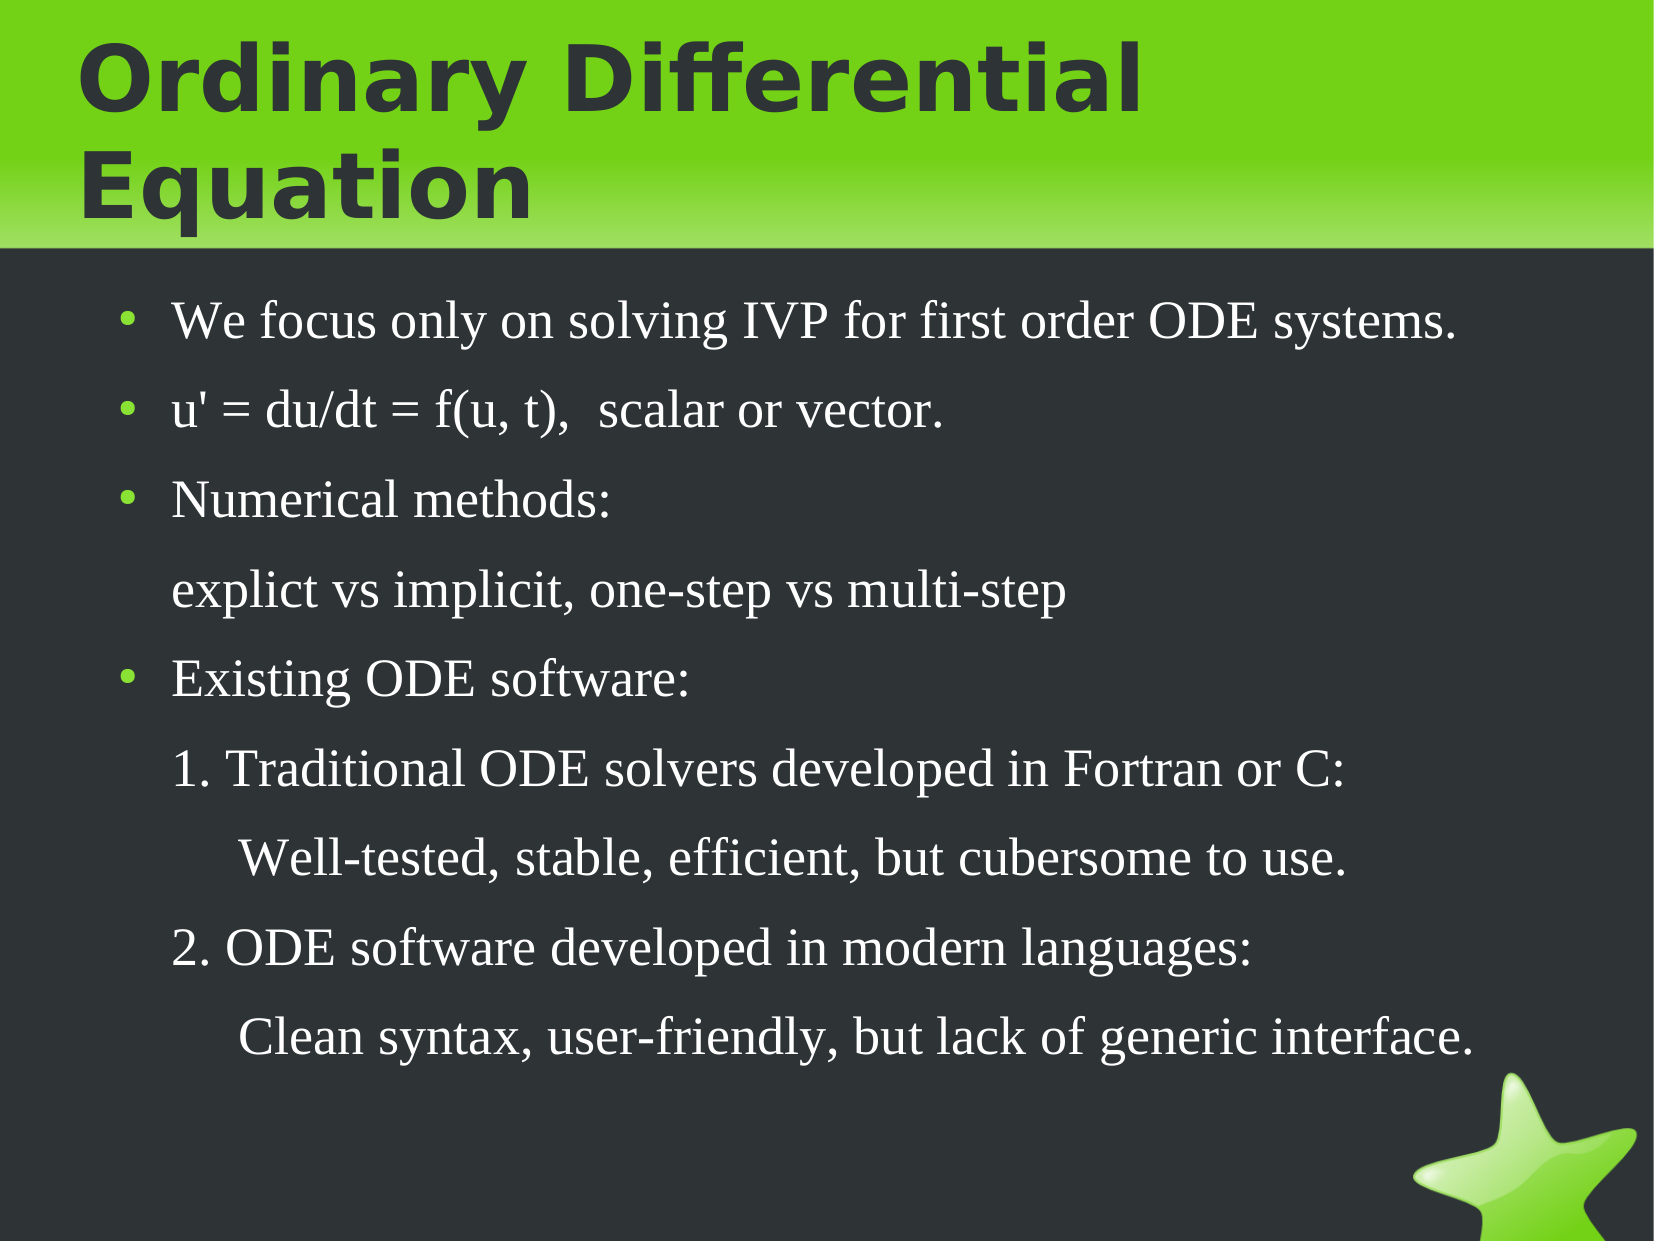

# Ordinary Differential Equation
We focus only on solving IVP for first order ODE systems.
u' = du/dt = f(u, t), scalar or vector.
Numerical methods:
explict vs implicit, one-step vs multi-step
Existing ODE software:
1. Traditional ODE solvers developed in Fortran or C:
 Well-tested, stable, efficient, but cubersome to use.
2. ODE software developed in modern languages:
 Clean syntax, user-friendly, but lack of generic interface.